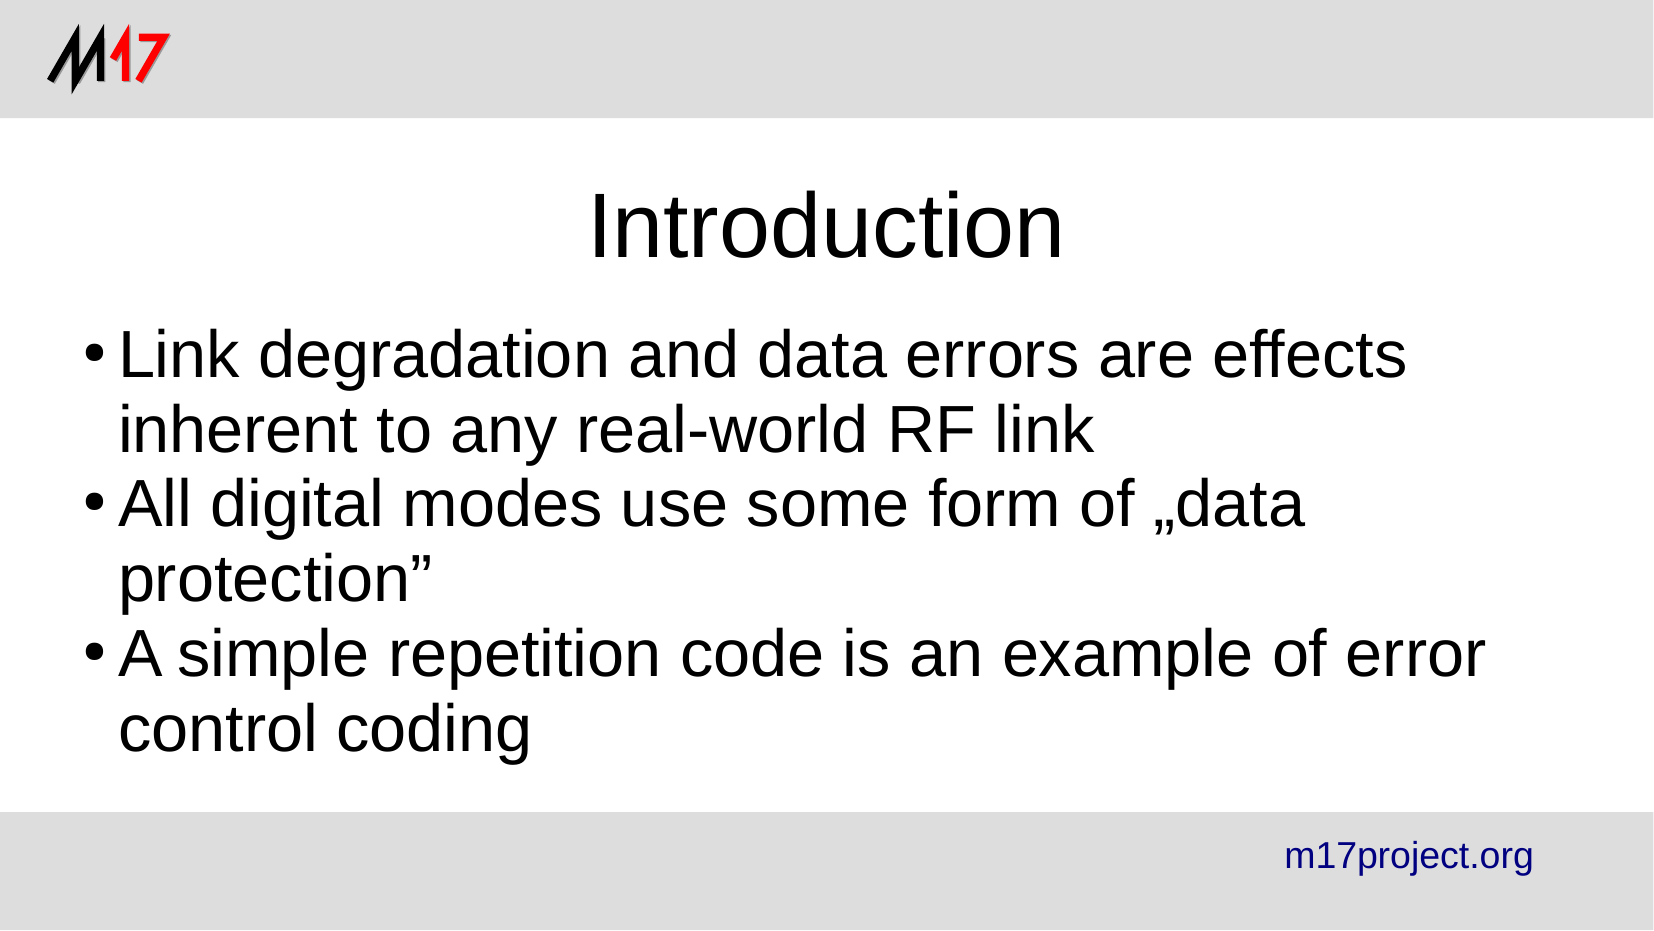

# Introduction
Link degradation and data errors are effects inherent to any real-world RF link
All digital modes use some form of „data protection”
A simple repetition code is an example of error control coding
m17project.org